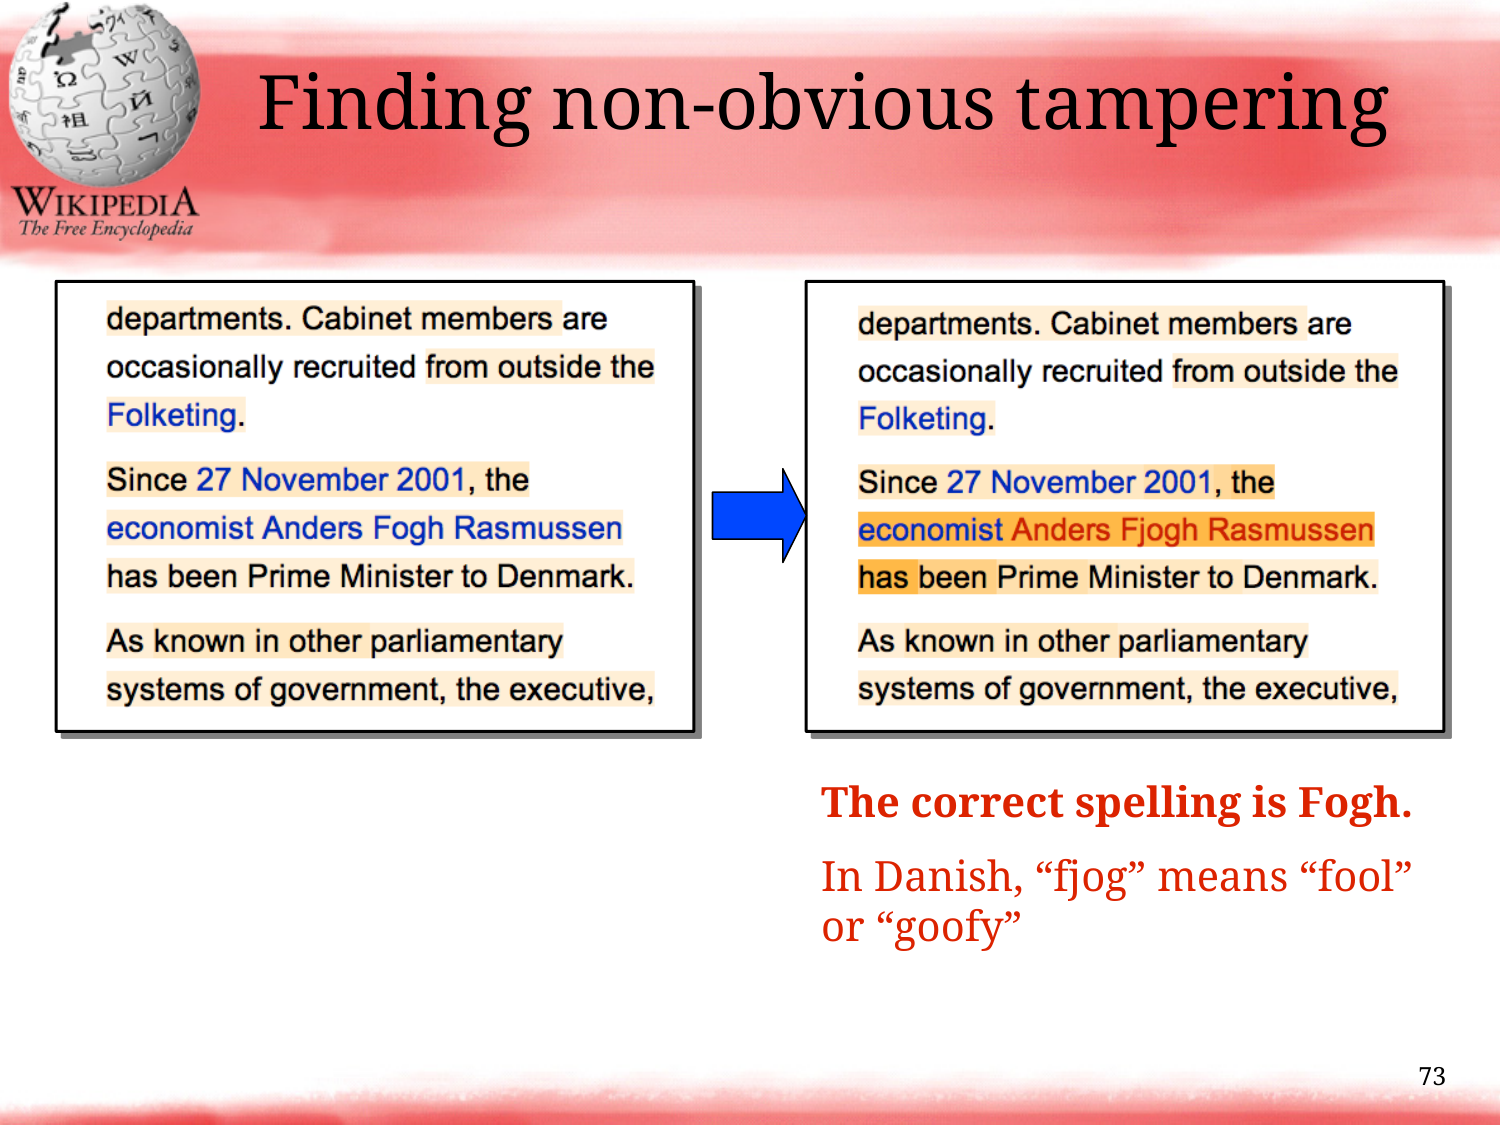

# Finding non-obvious tampering
The correct spelling is Fogh.
In Danish, “fjog” means “fool” or “goofy”
73